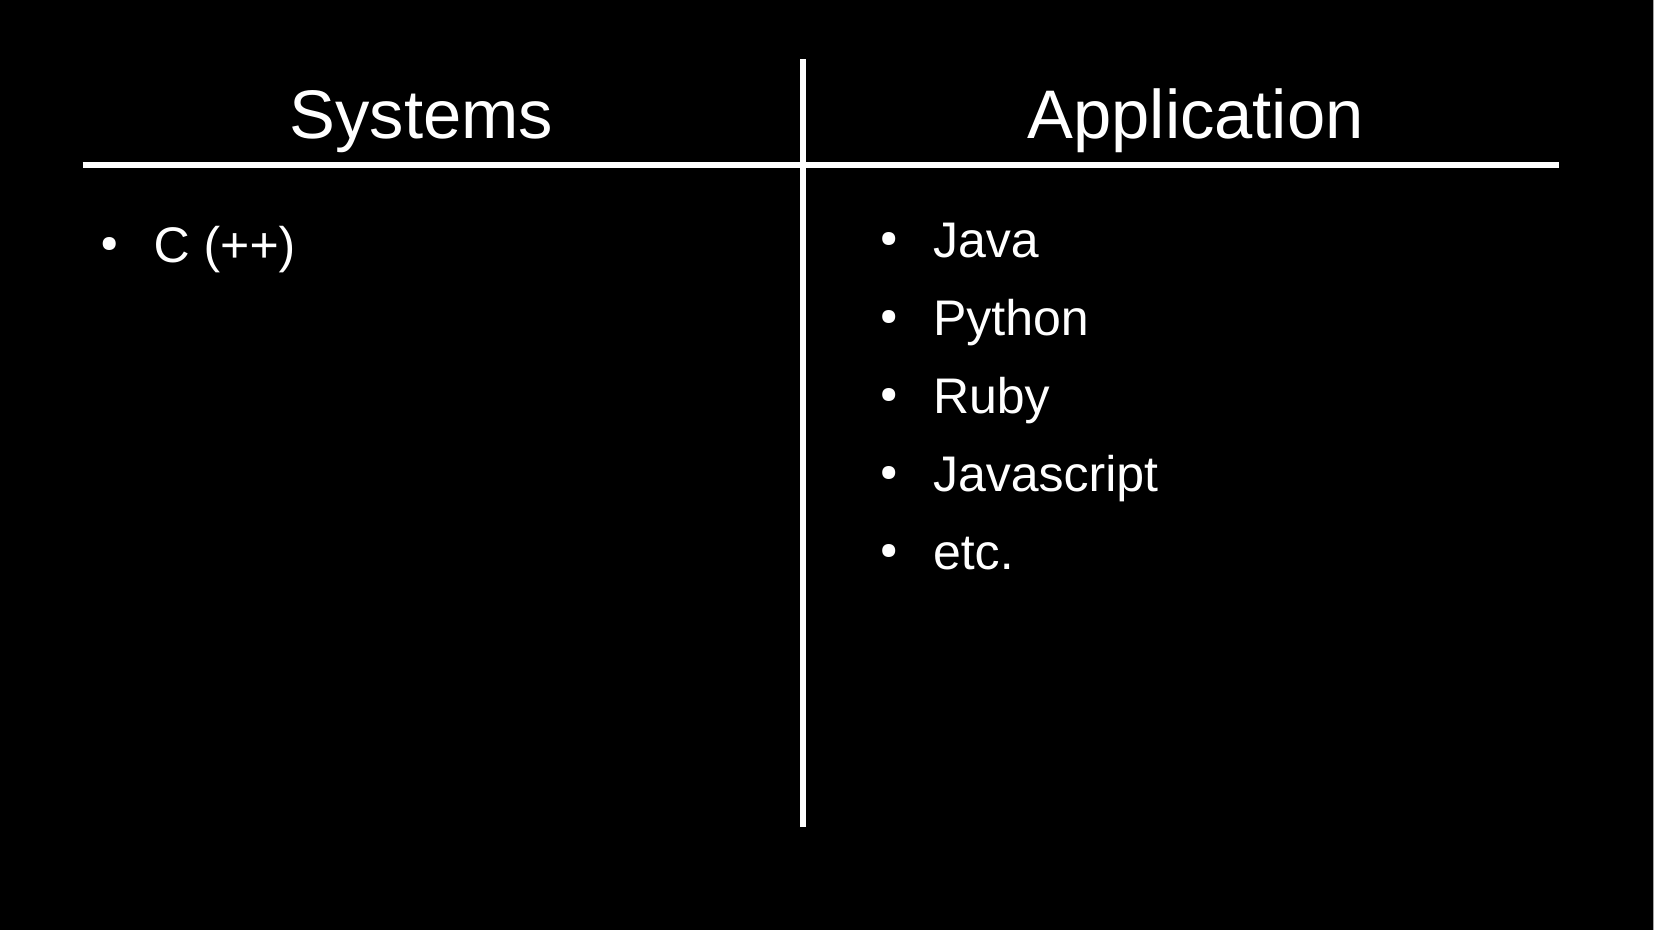

# Systems							Application
Java
Python
Ruby
Javascript
etc.
C (++)